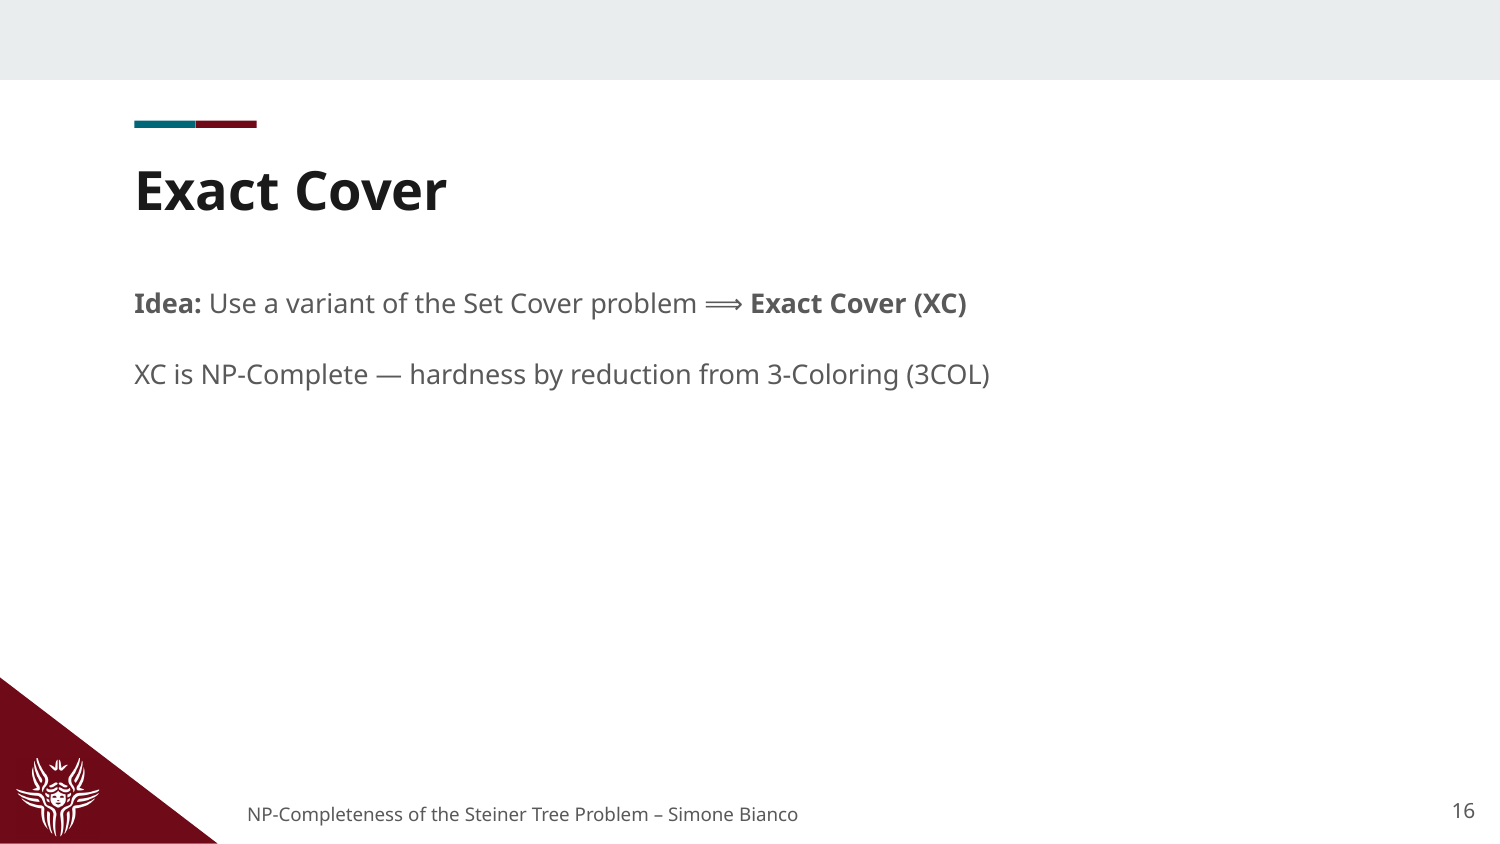

# Exact Cover
Idea: Use a variant of the Set Cover problem ⟹ Exact Cover (XC)
XC is NP-Complete — hardness by reduction from 3-Coloring (3COL)
NP-Completeness of the Steiner Tree Problem – Simone Bianco